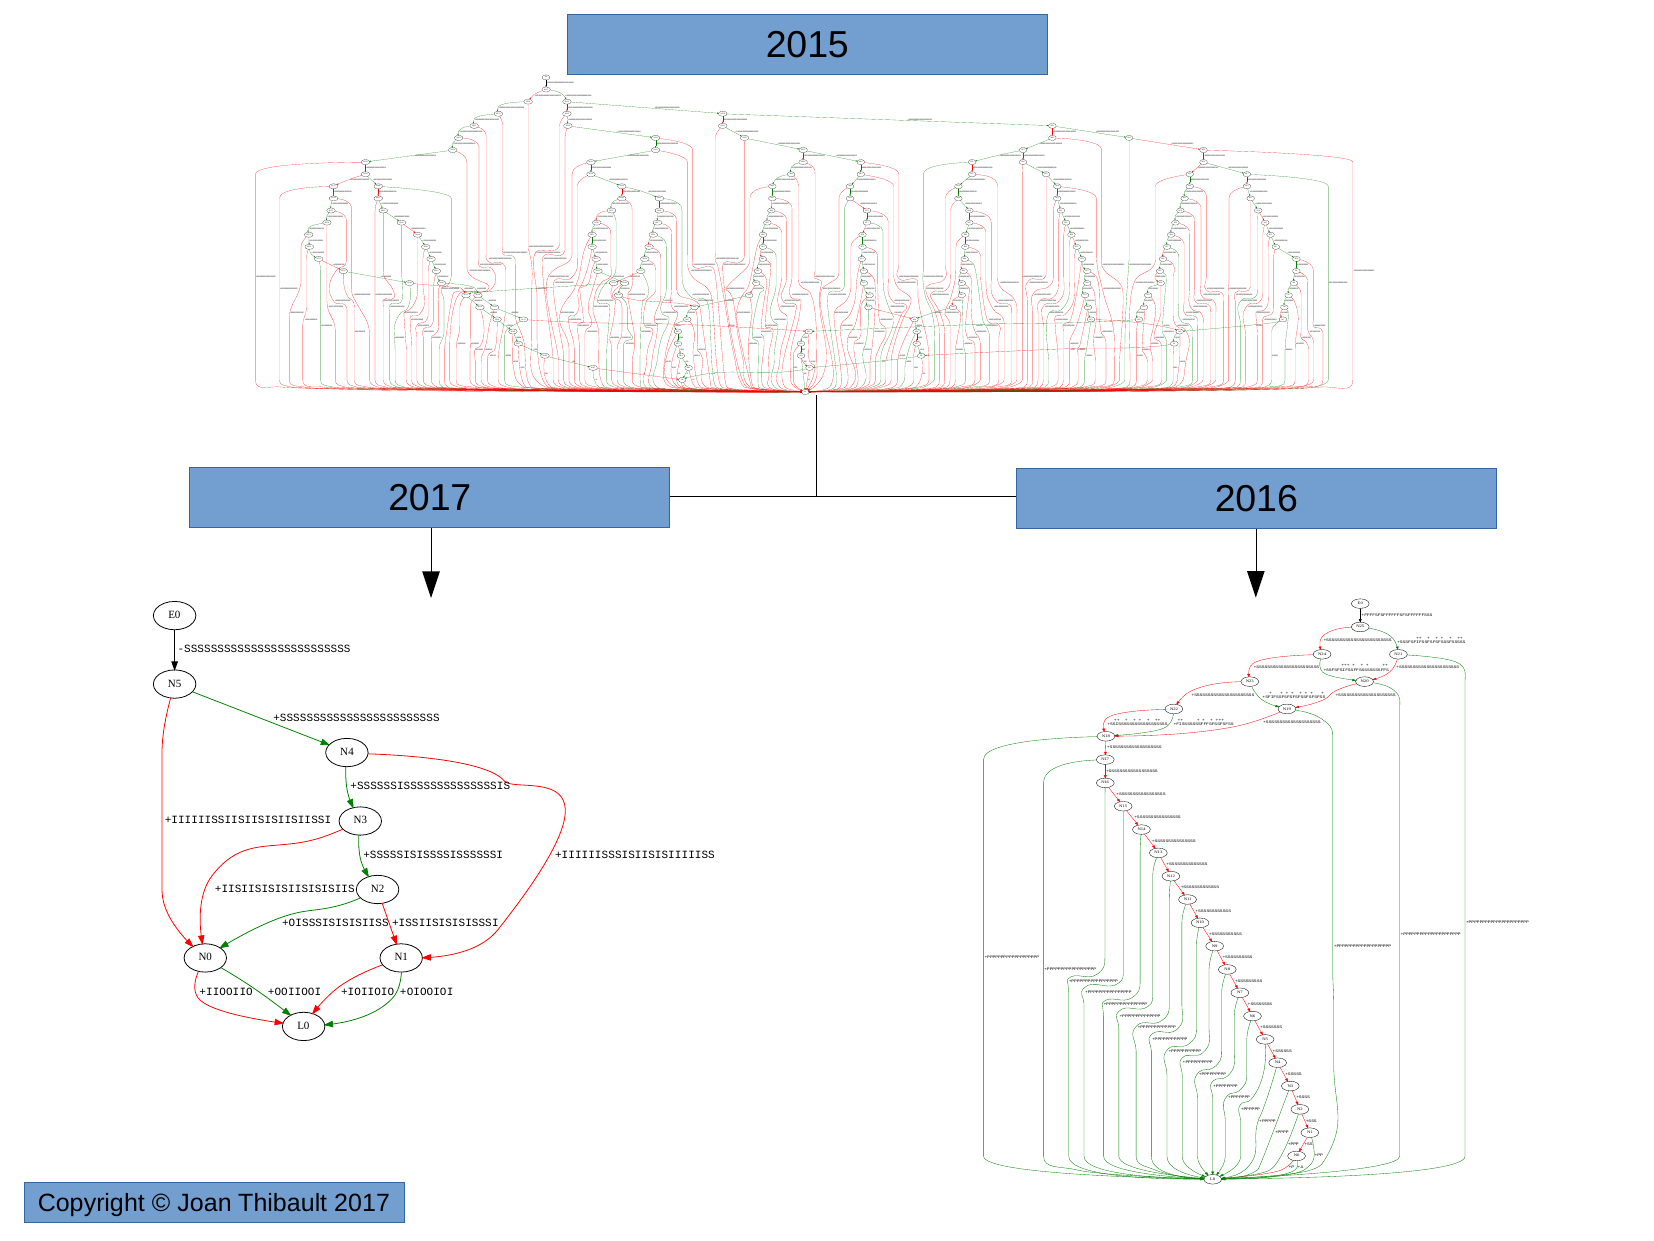

2015
2017
2016
Copyright © Joan Thibault 2017